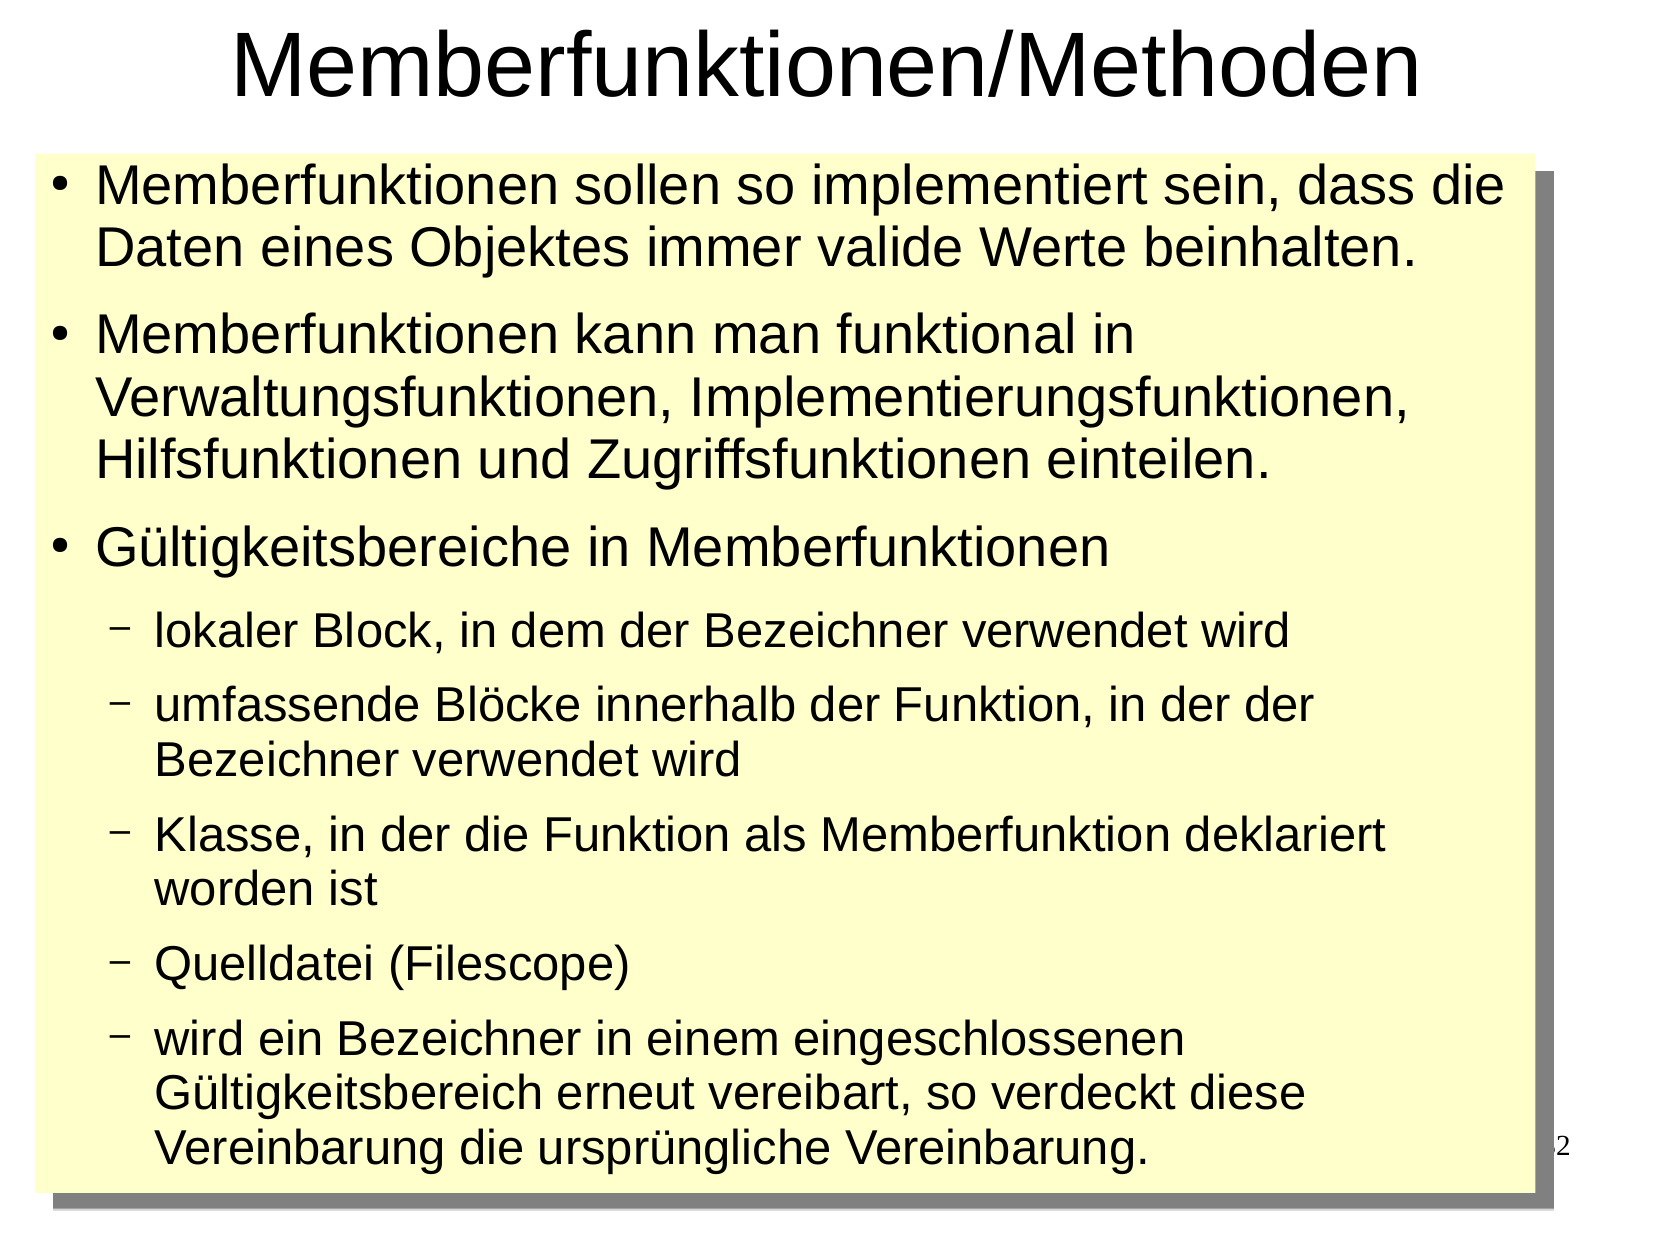

# Memberfunktionen/Methoden
Memberfunktionen sollen so implementiert sein, dass die Daten eines Objektes immer valide Werte beinhalten.
Memberfunktionen kann man funktional in Verwaltungsfunktionen, Implementierungsfunktionen, Hilfsfunktionen und Zugriffsfunktionen einteilen.
Gültigkeitsbereiche in Memberfunktionen
lokaler Block, in dem der Bezeichner verwendet wird
umfassende Blöcke innerhalb der Funktion, in der der Bezeichner verwendet wird
Klasse, in der die Funktion als Memberfunktion deklariert worden ist
Quelldatei (Filescope)
wird ein Bezeichner in einem eingeschlossenen Gültigkeitsbereich erneut vereibart, so verdeckt diese Vereinbarung die ursprüngliche Vereinbarung.
32